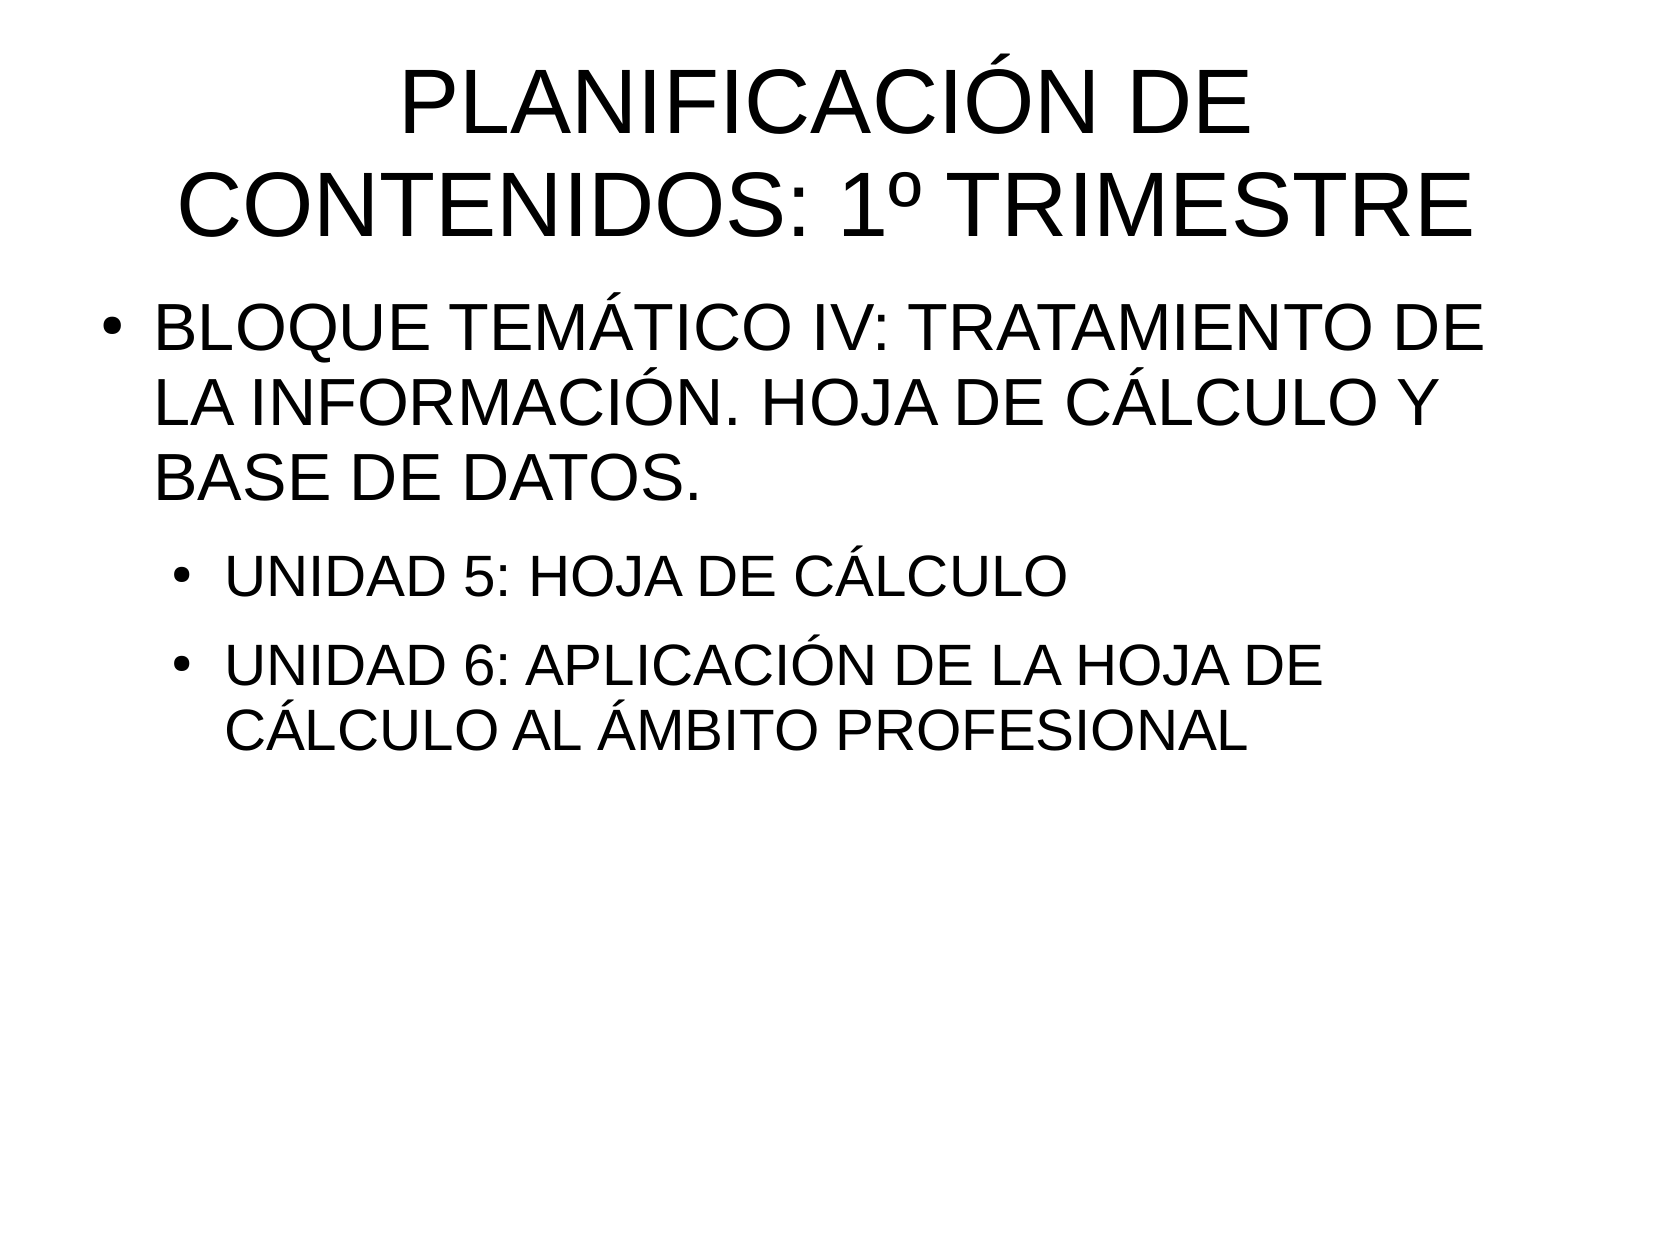

# PLANIFICACIÓN DE CONTENIDOS: 1º TRIMESTRE
BLOQUE TEMÁTICO IV: TRATAMIENTO DE LA INFORMACIÓN. HOJA DE CÁLCULO Y BASE DE DATOS.
UNIDAD 5: HOJA DE CÁLCULO
UNIDAD 6: APLICACIÓN DE LA HOJA DE CÁLCULO AL ÁMBITO PROFESIONAL